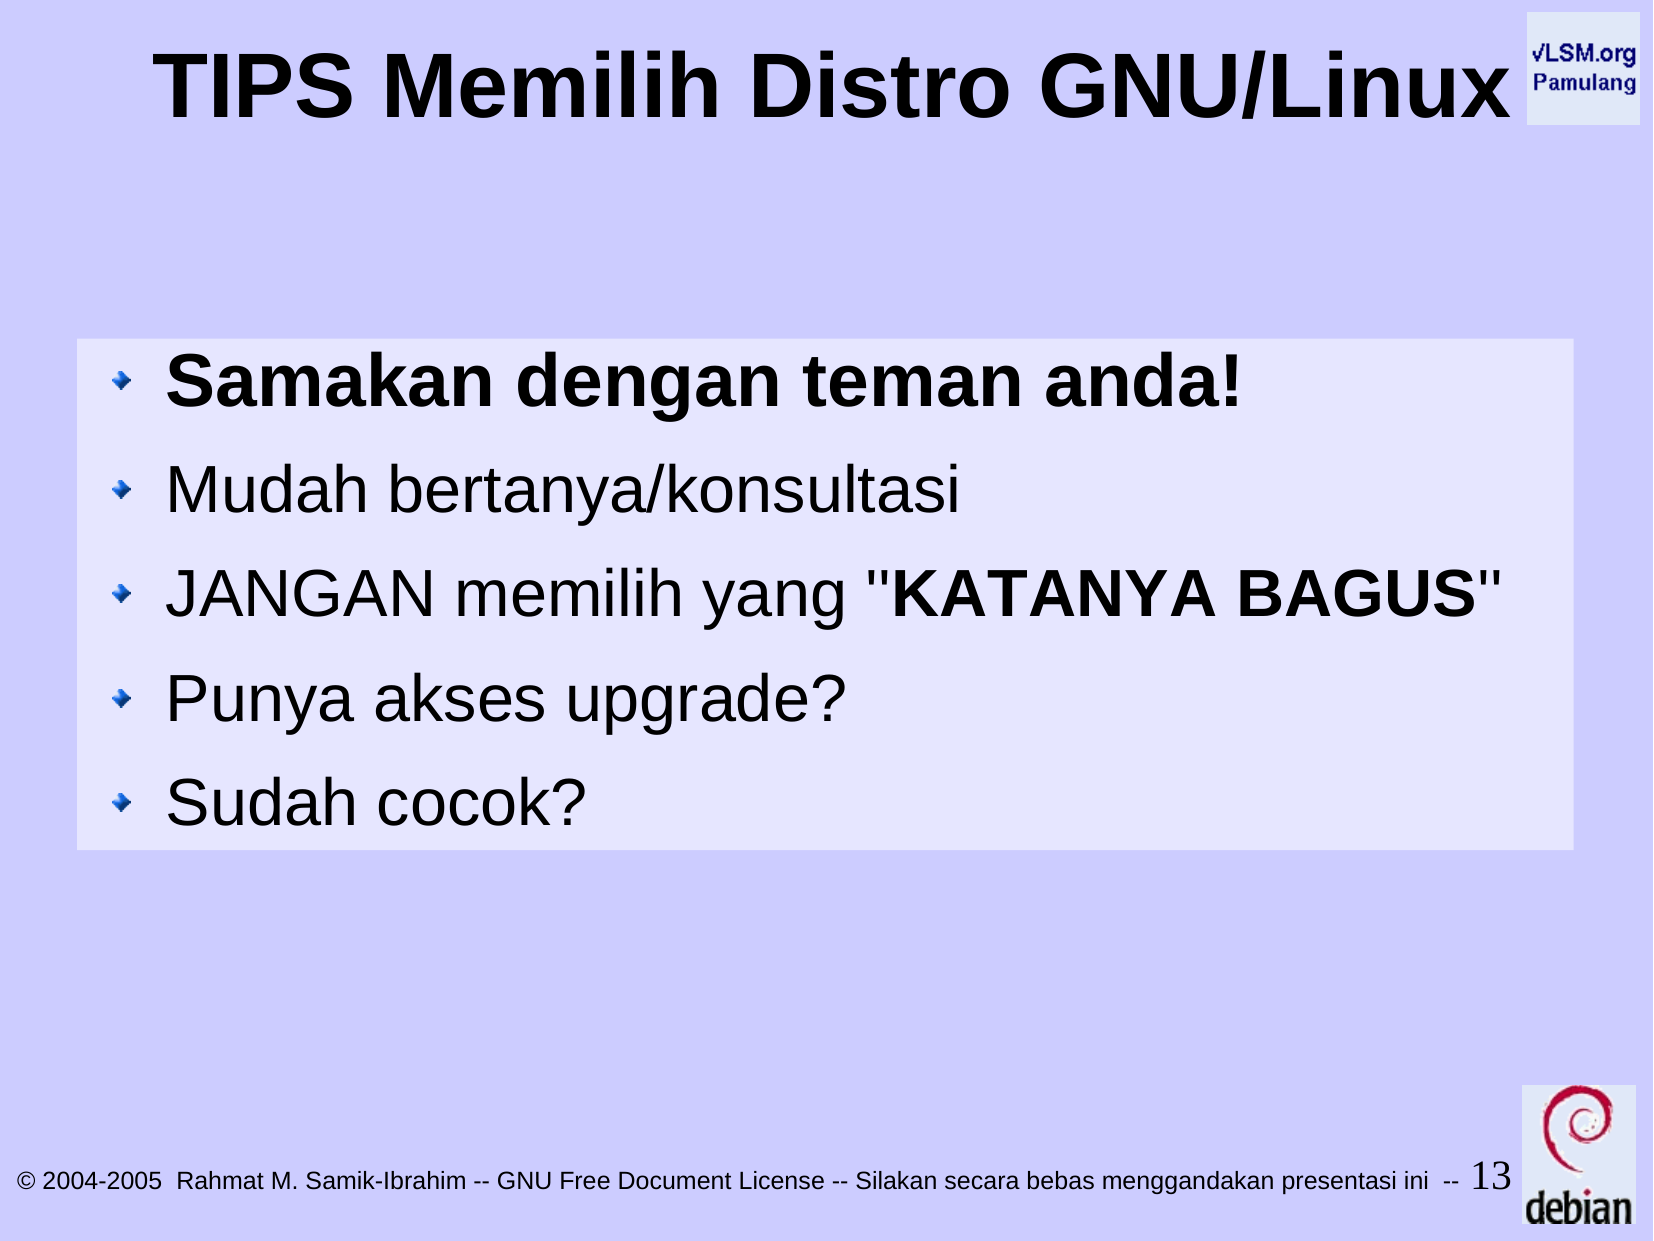

# TIPS Memilih Distro GNU/Linux
Samakan dengan teman anda!
Mudah bertanya/konsultasi
JANGAN memilih yang ''KATANYA BAGUS''
Punya akses upgrade?
Sudah cocok?